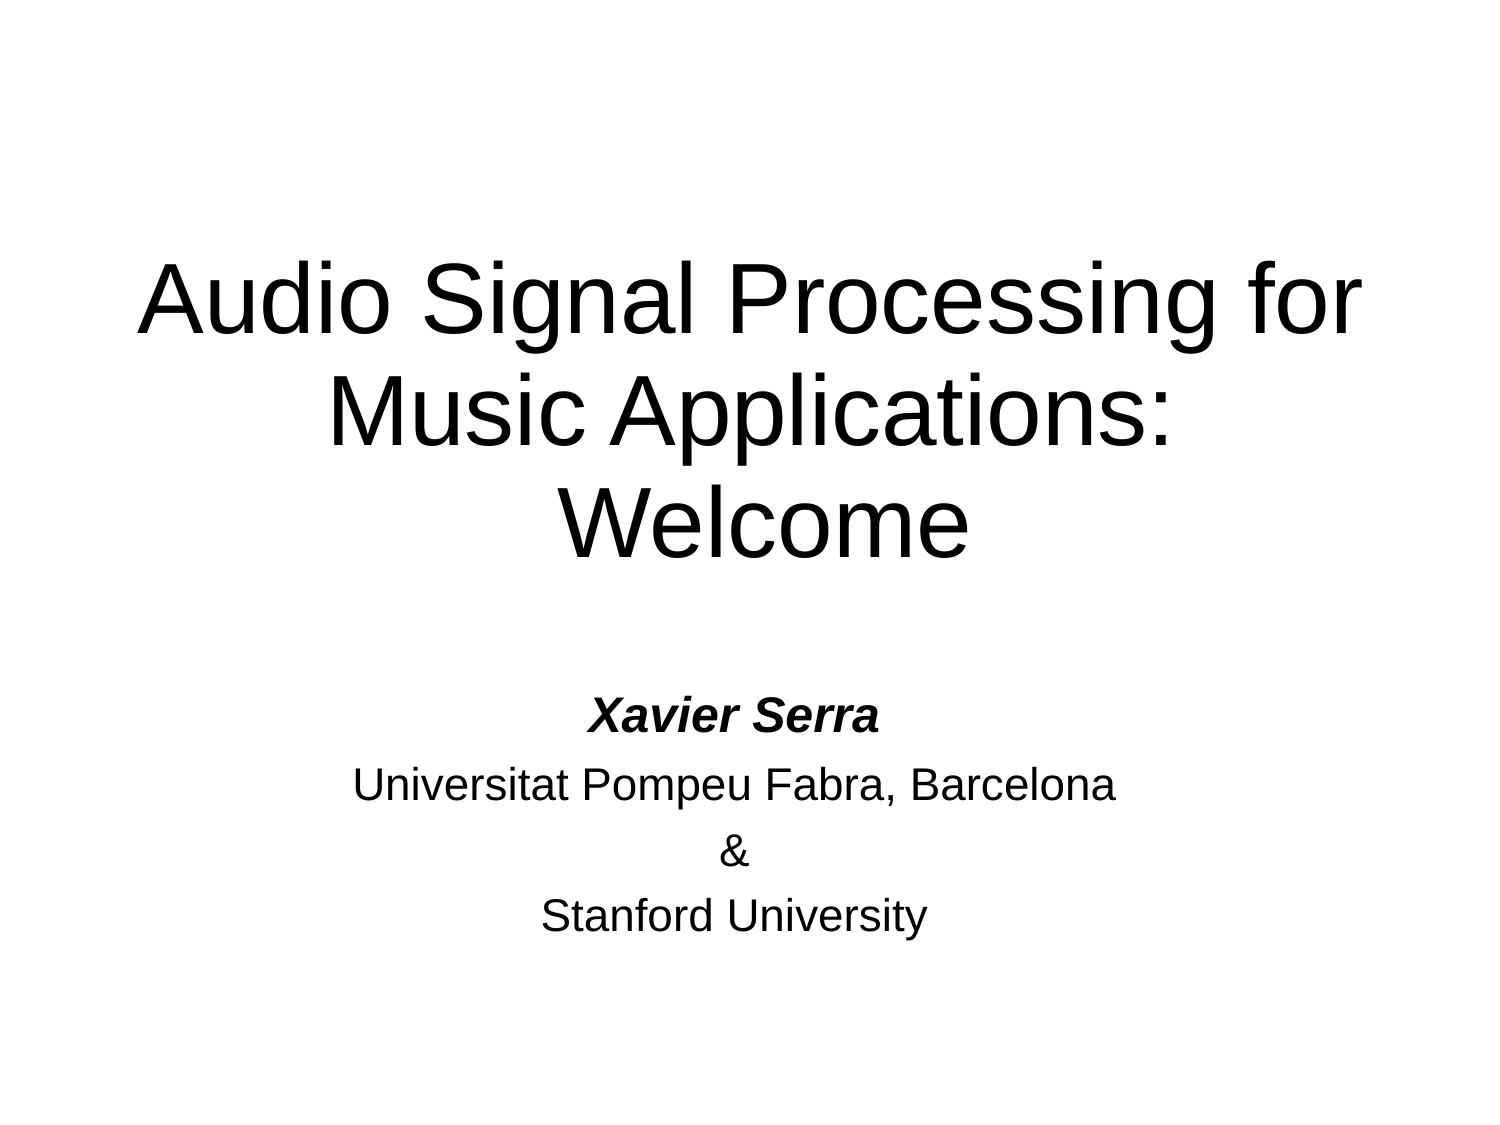

# Audio Signal Processing for Music Applications: Welcome
Xavier Serra
Universitat Pompeu Fabra, Barcelona
&
Stanford University